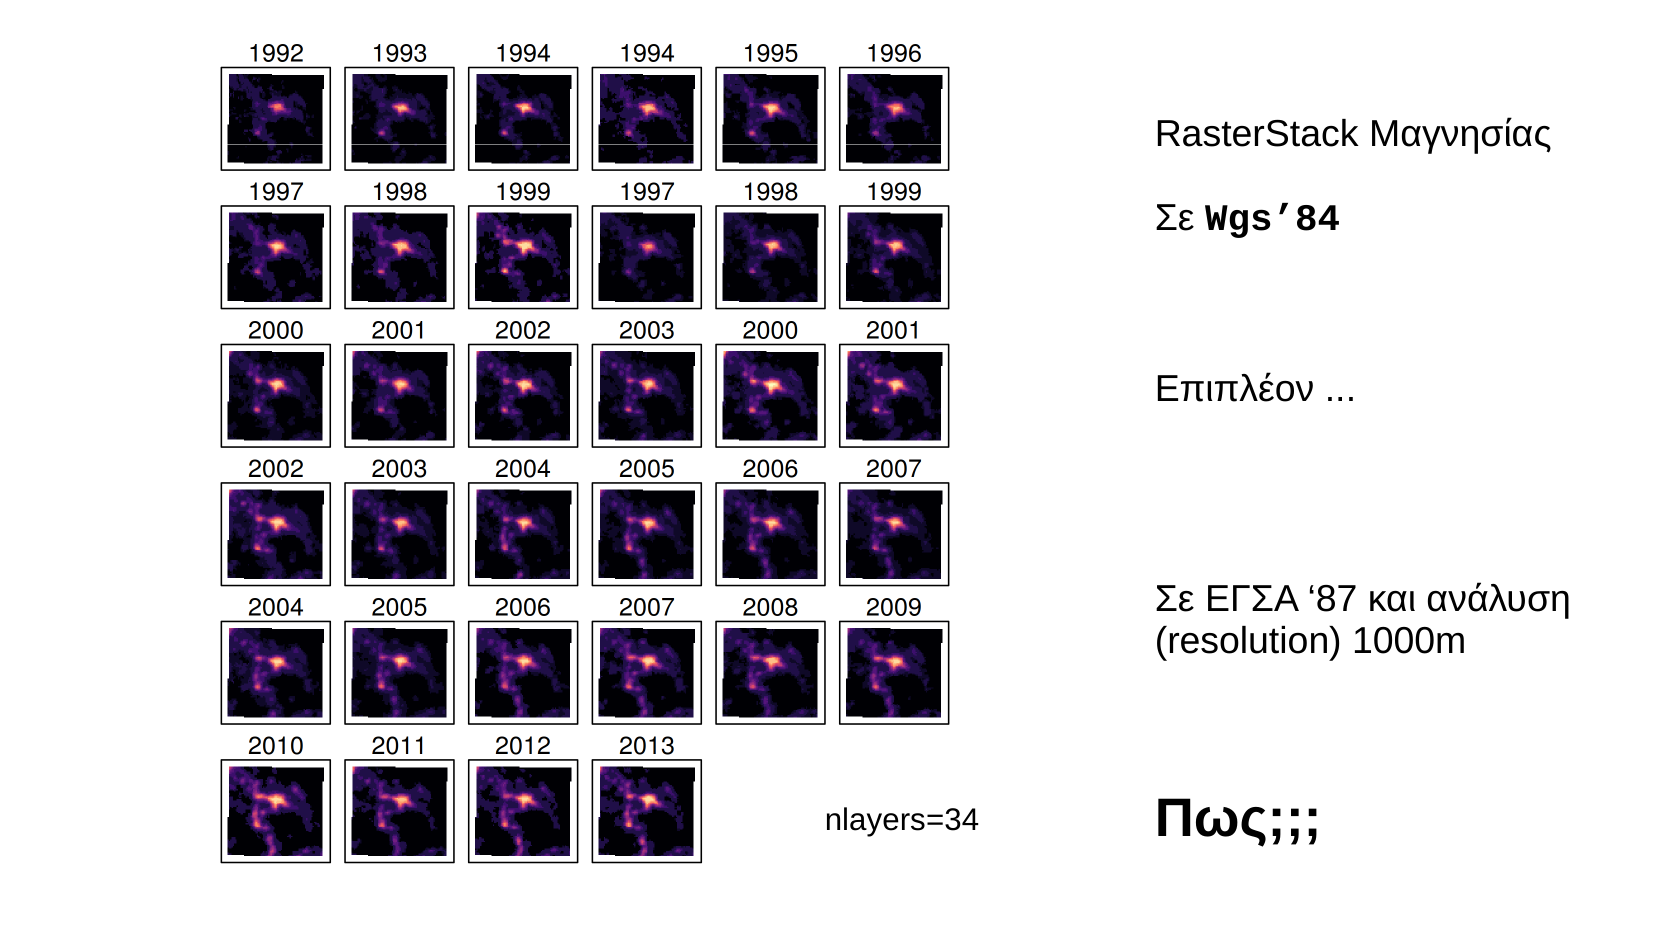

RasterStack Μαγνησίας
Σε Wgs’84
Επιπλέον ...
Σε ΕΓΣΑ ‘87 και ανάλυση
(resolution) 1000m
Πως;;;
nlayers=34